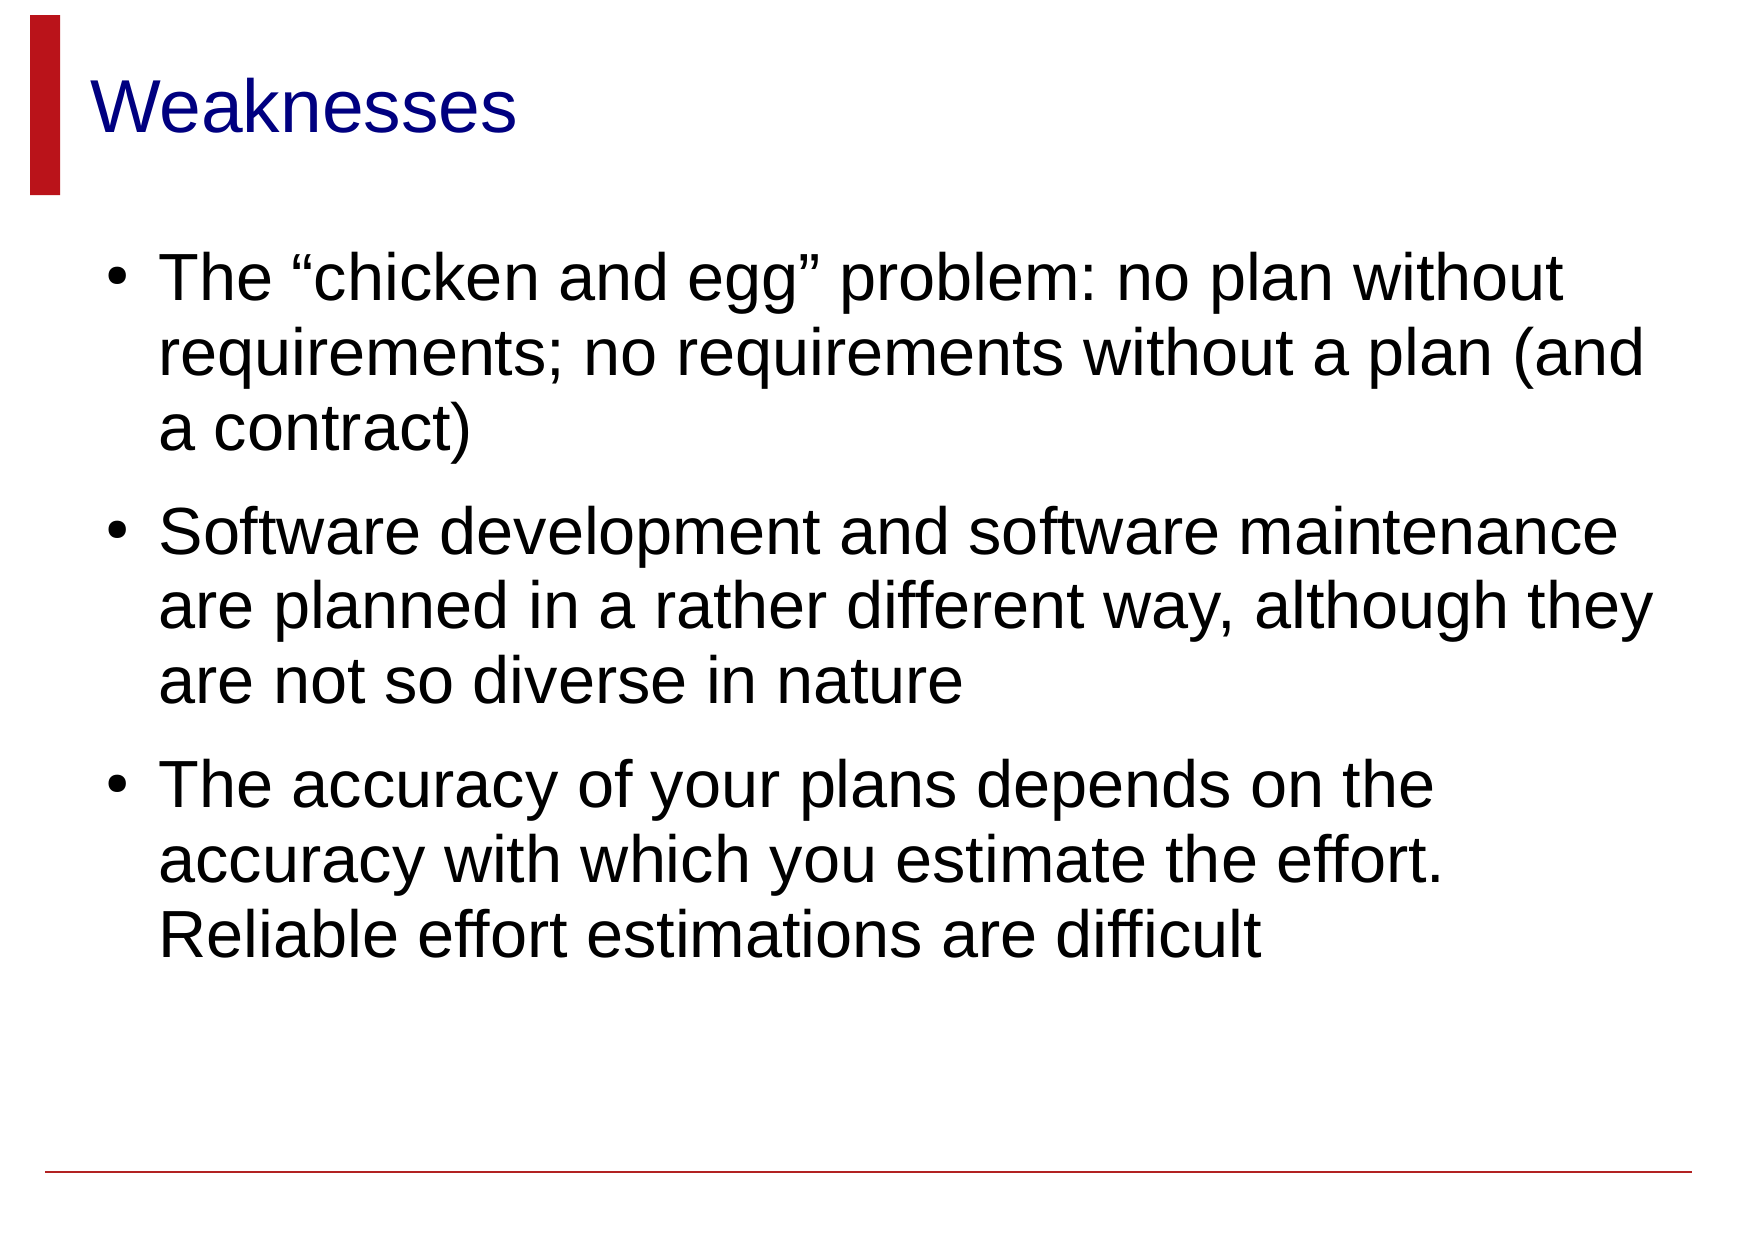

# Weaknesses
The “chicken and egg” problem: no plan without requirements; no requirements without a plan (and a contract)
Software development and software maintenance are planned in a rather different way, although they are not so diverse in nature
The accuracy of your plans depends on the accuracy with which you estimate the effort. Reliable effort estimations are difficult